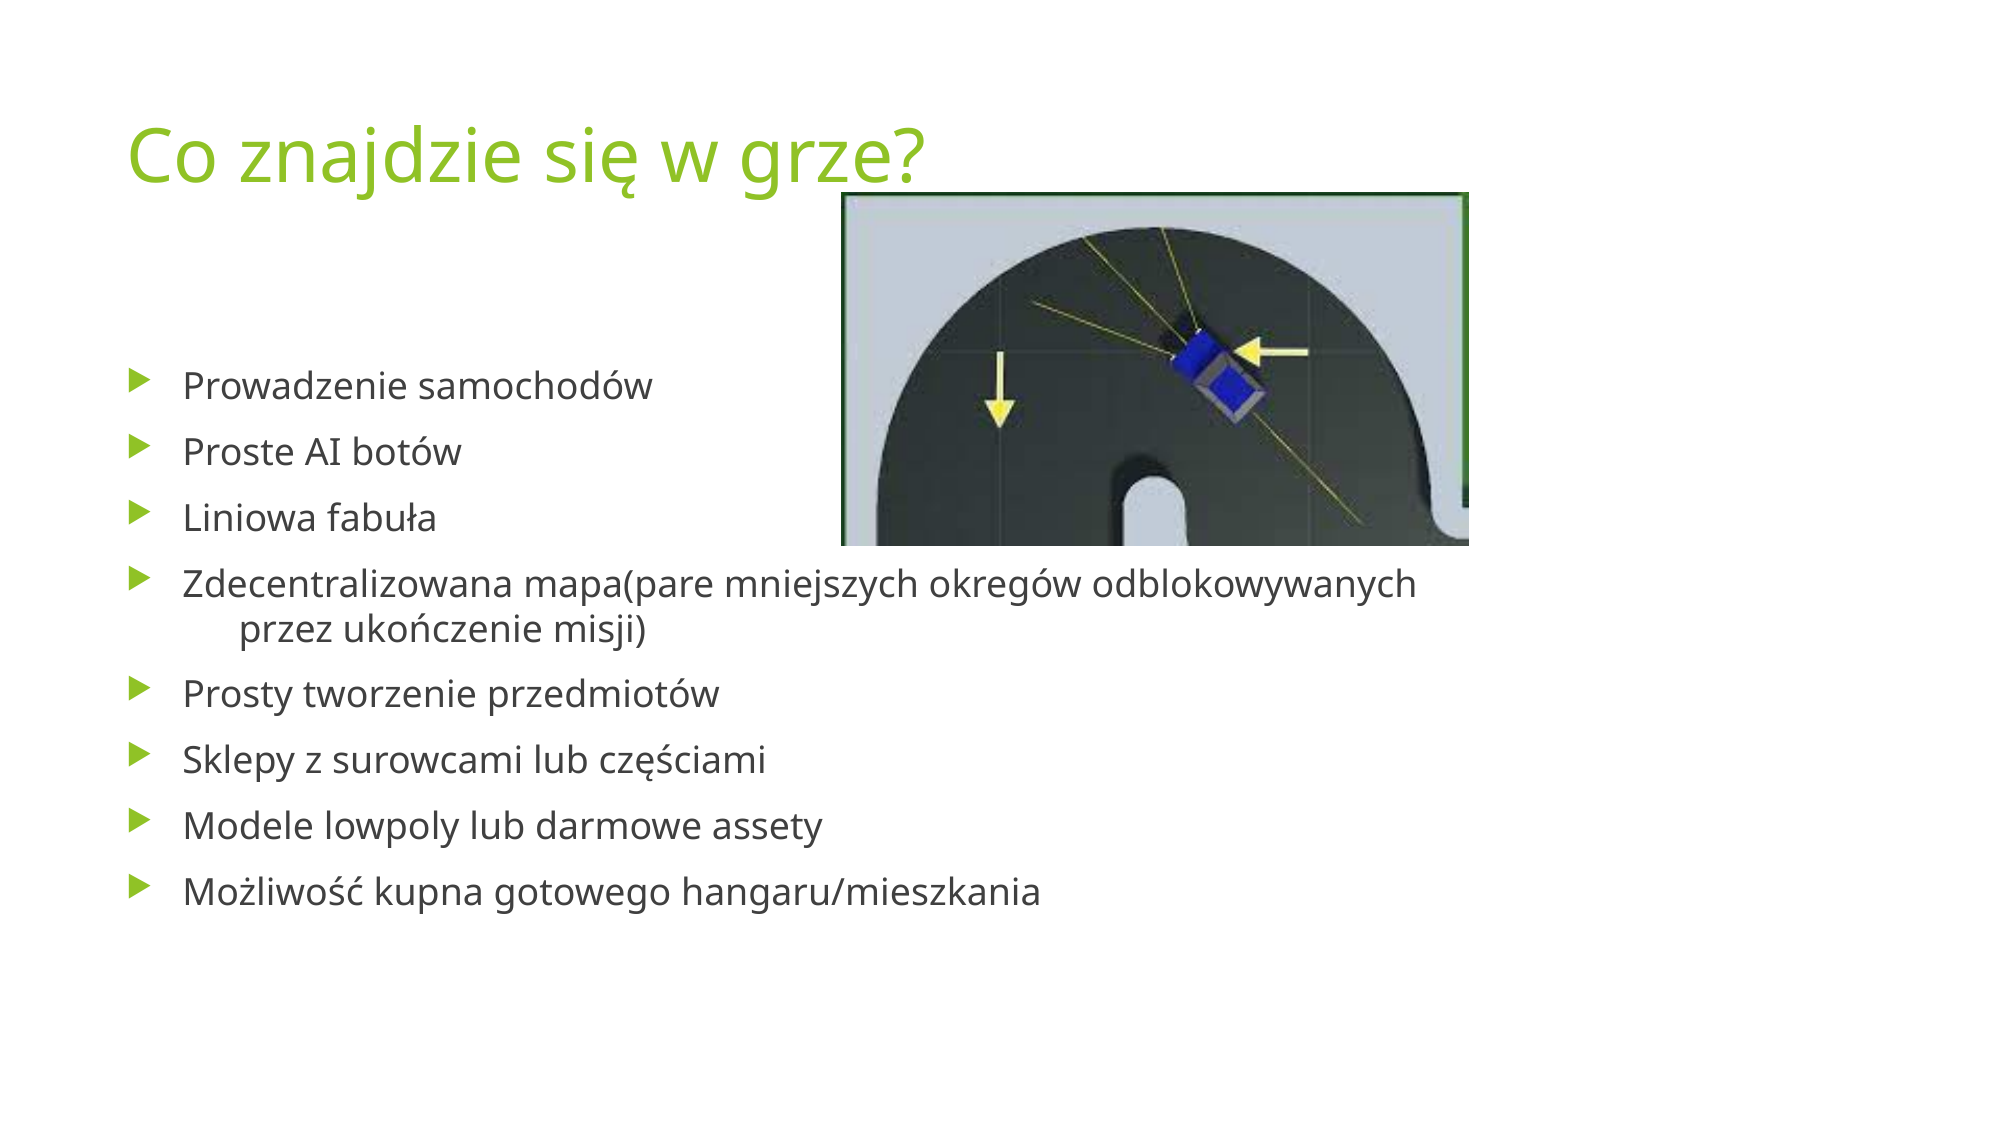

# Co znajdzie się w grze?
Prowadzenie samochodów
Proste AI botów
Liniowa fabuła
Zdecentralizowana mapa(pare mniejszych okregów odblokowywanych przez ukończenie misji)
Prosty tworzenie przedmiotów
Sklepy z surowcami lub częściami
Modele lowpoly lub darmowe assety
Możliwość kupna gotowego hangaru/mieszkania